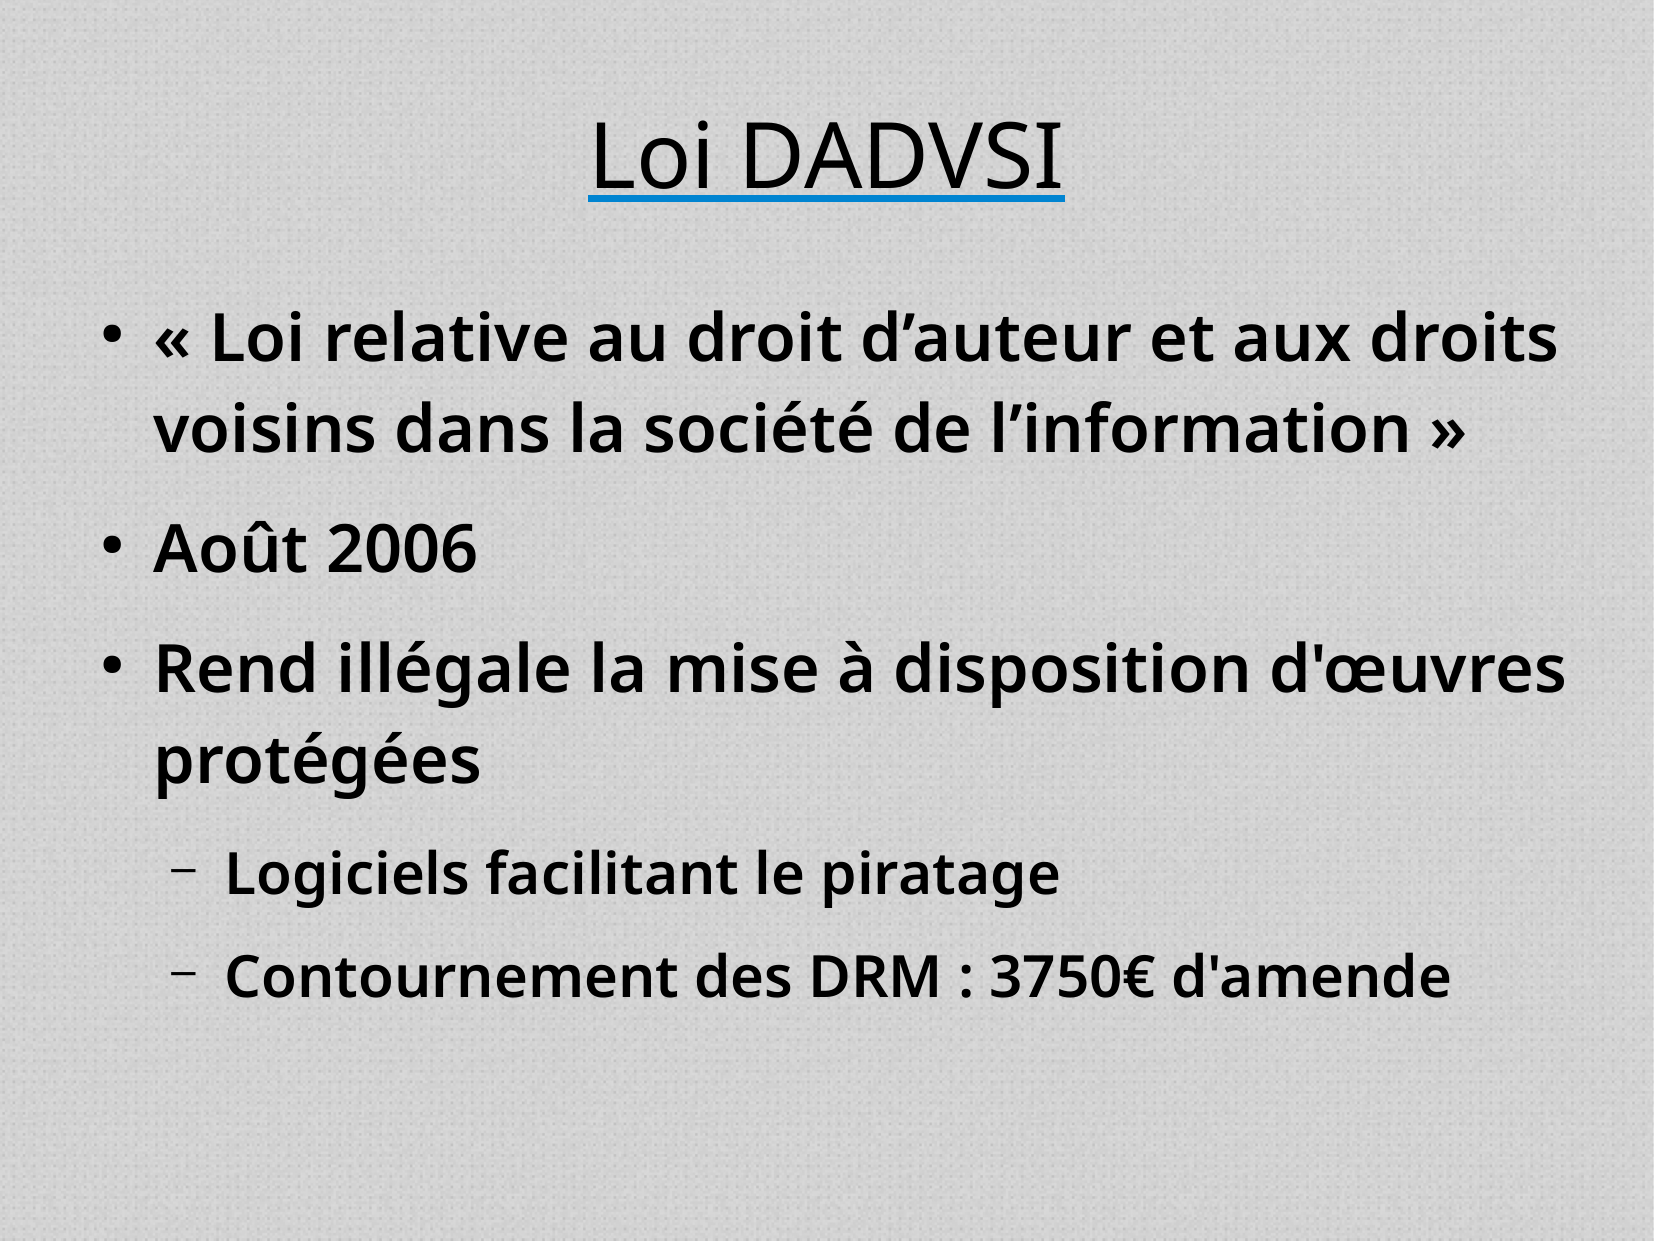

# Loi DADVSI
« Loi relative au droit d’auteur et aux droits voisins dans la société de l’information »
Août 2006
Rend illégale la mise à disposition d'œuvres protégées
Logiciels facilitant le piratage
Contournement des DRM : 3750€ d'amende